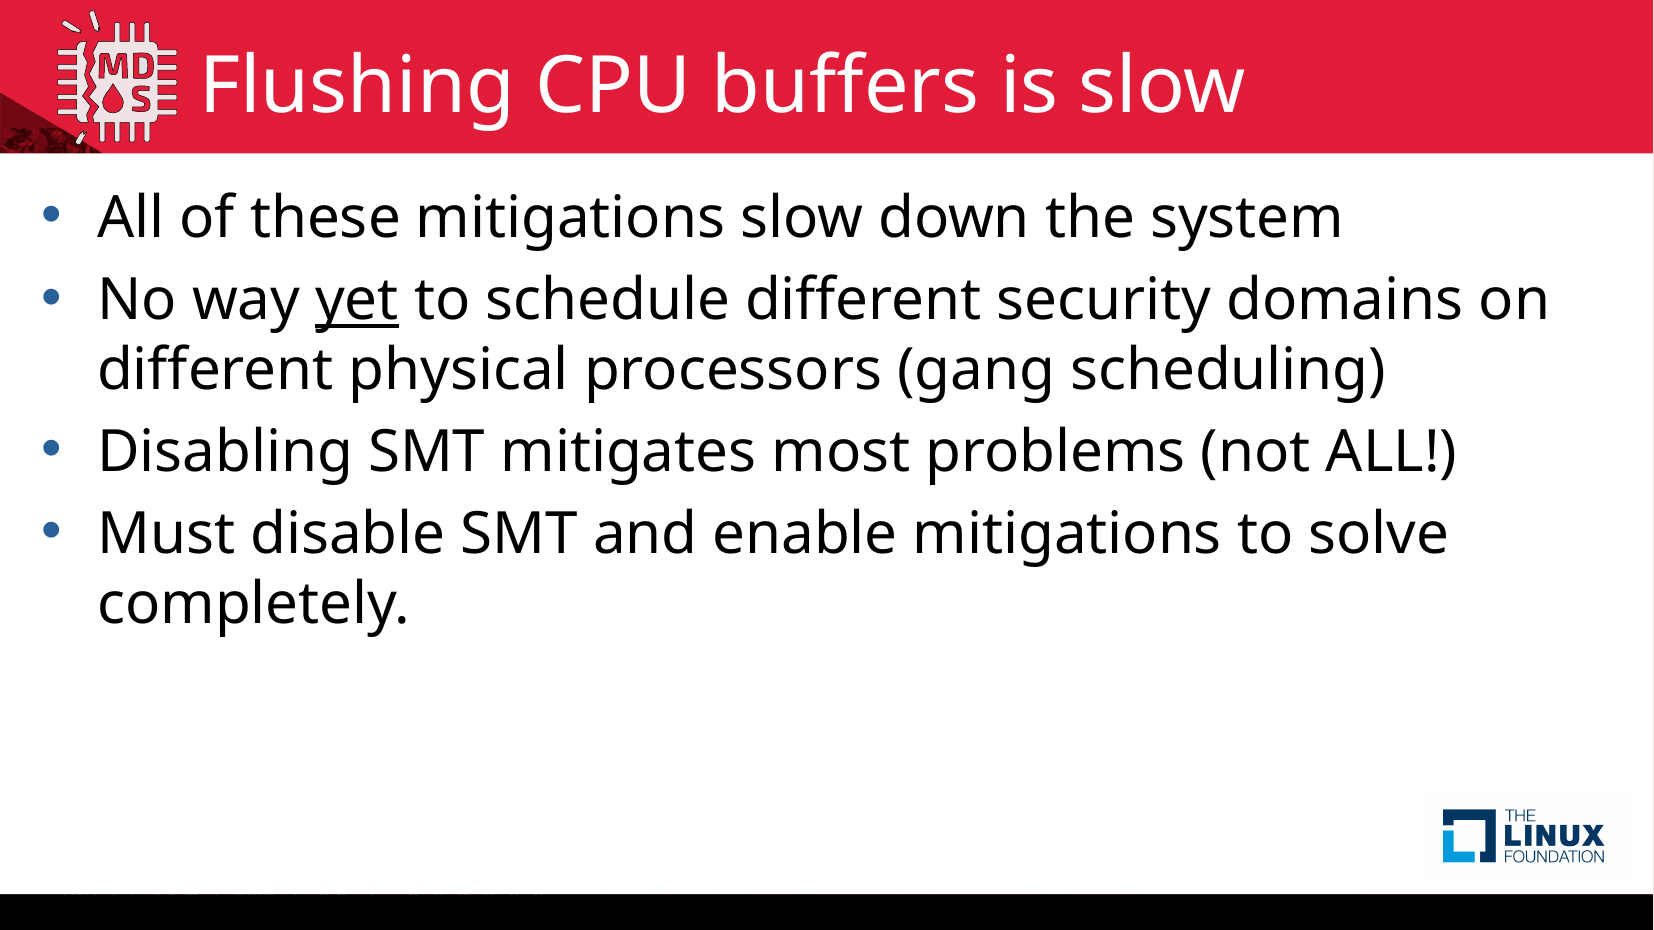

# Flushing CPU buffers is slow
All of these mitigations slow down the system
No way yet to schedule different security domains on different physical processors (gang scheduling)
Disabling SMT mitigates most problems (not ALL!)
Must disable SMT and enable mitigations to solve completely.